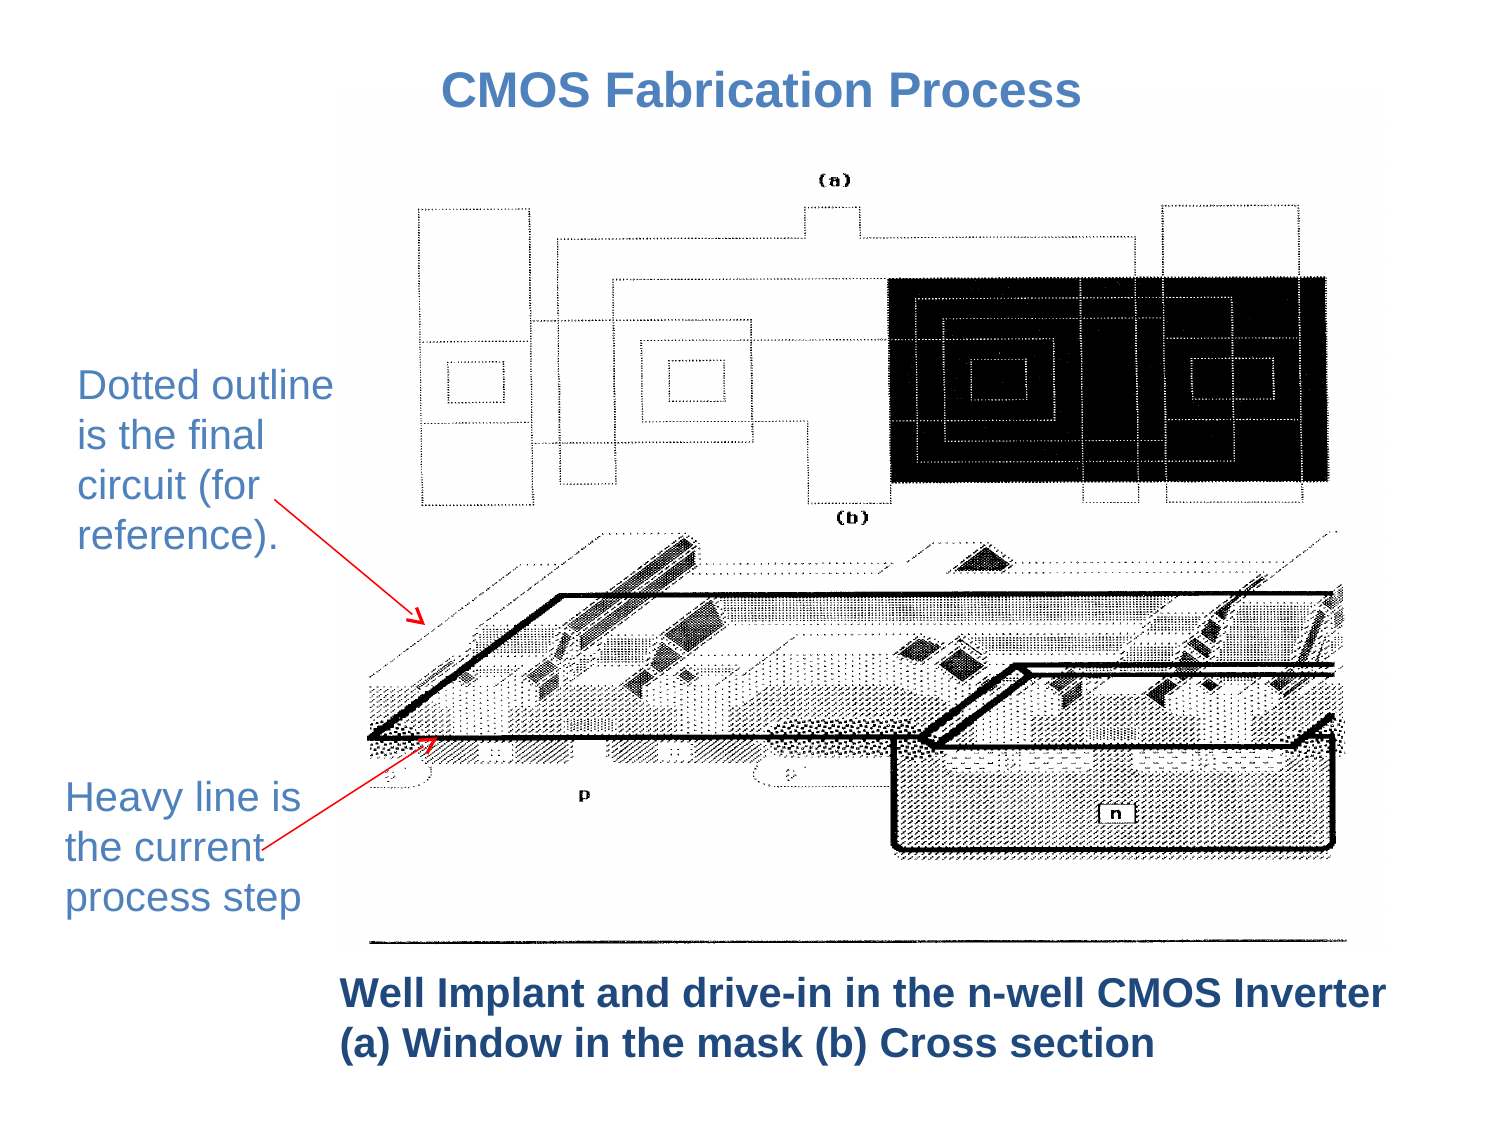

CMOS Fabrication Process
Dotted outline
is the final
circuit (for
reference).
Heavy line is the current
process step
Well Implant and drive-in in the n-well CMOS Inverter
(a) Window in the mask (b) Cross section